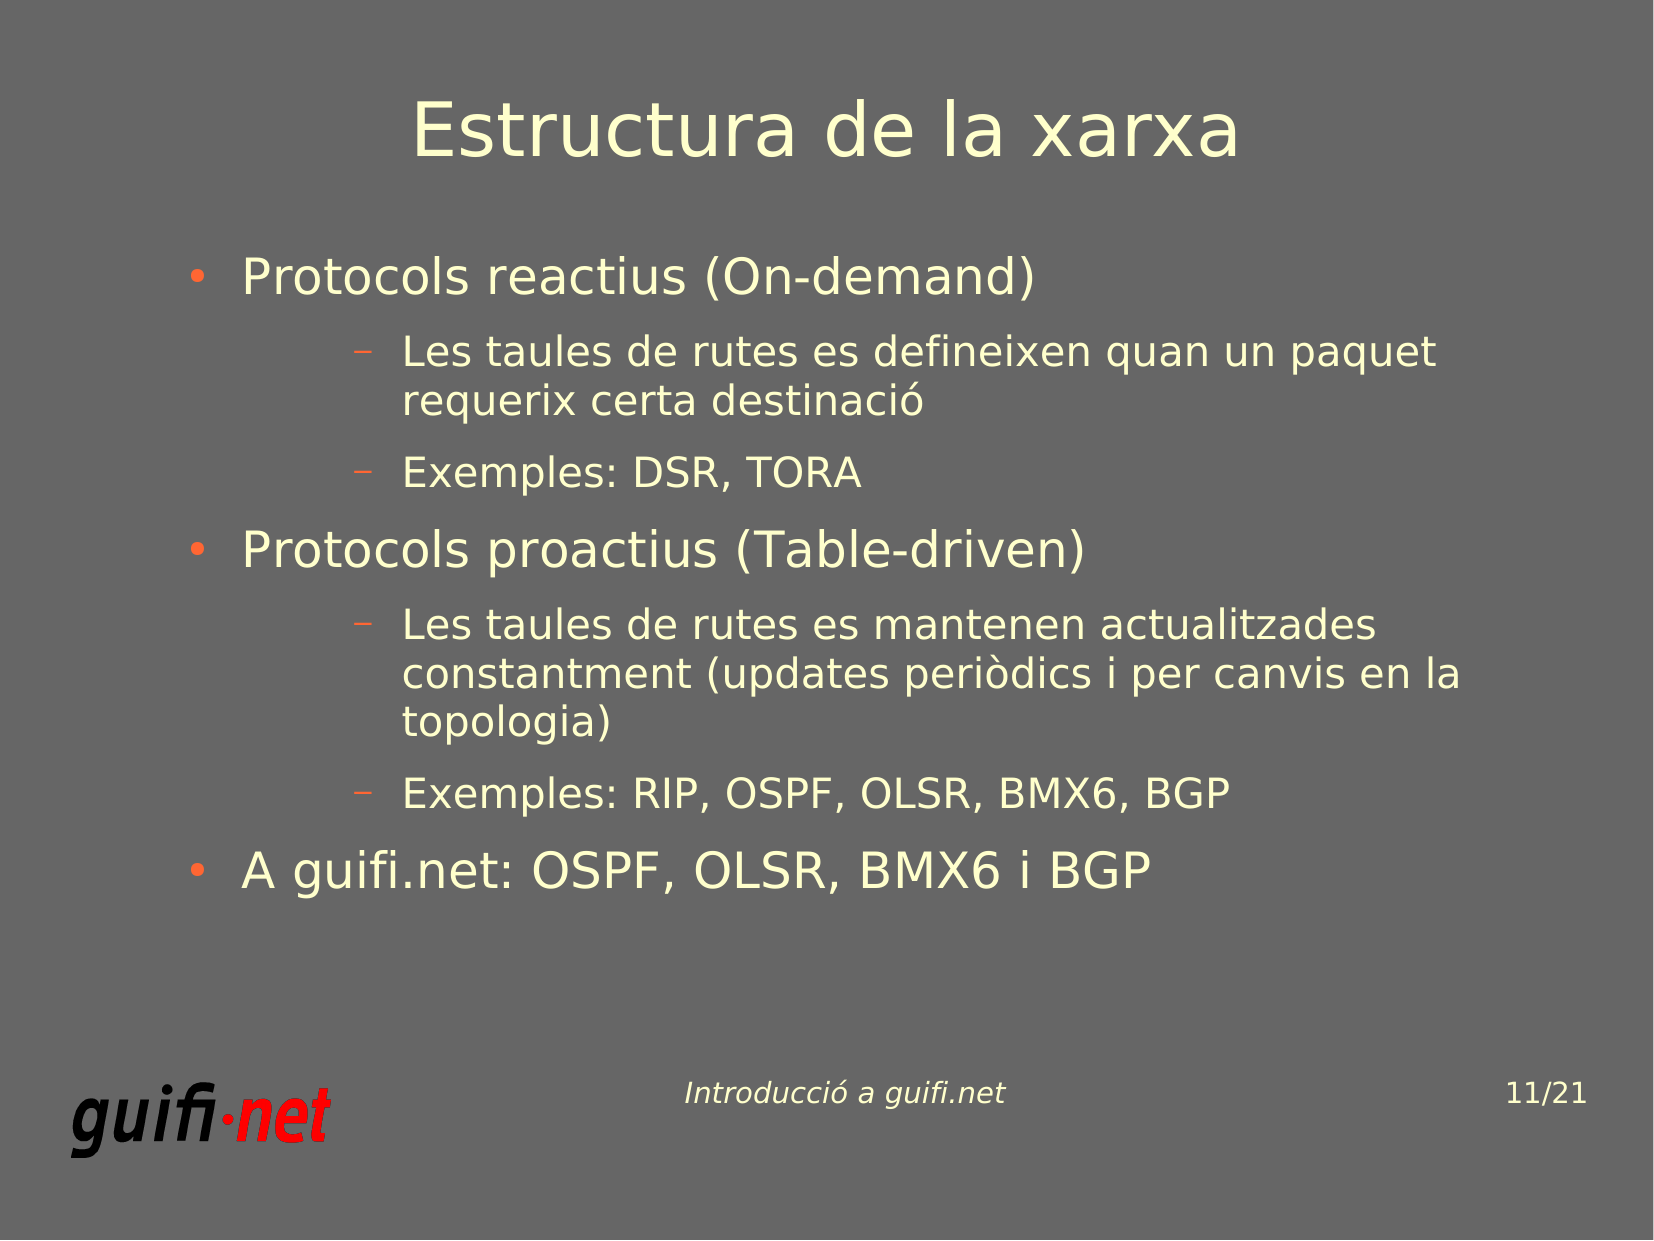

# Estructura de la xarxa
Protocols reactius (On-demand)
Les taules de rutes es defineixen quan un paquet requerix certa destinació
Exemples: DSR, TORA
Protocols proactius (Table-driven)
Les taules de rutes es mantenen actualitzades constantment (updates periòdics i per canvis en la topologia)
Exemples: RIP, OSPF, OLSR, BMX6, BGP
A guifi.net: OSPF, OLSR, BMX6 i BGP
11